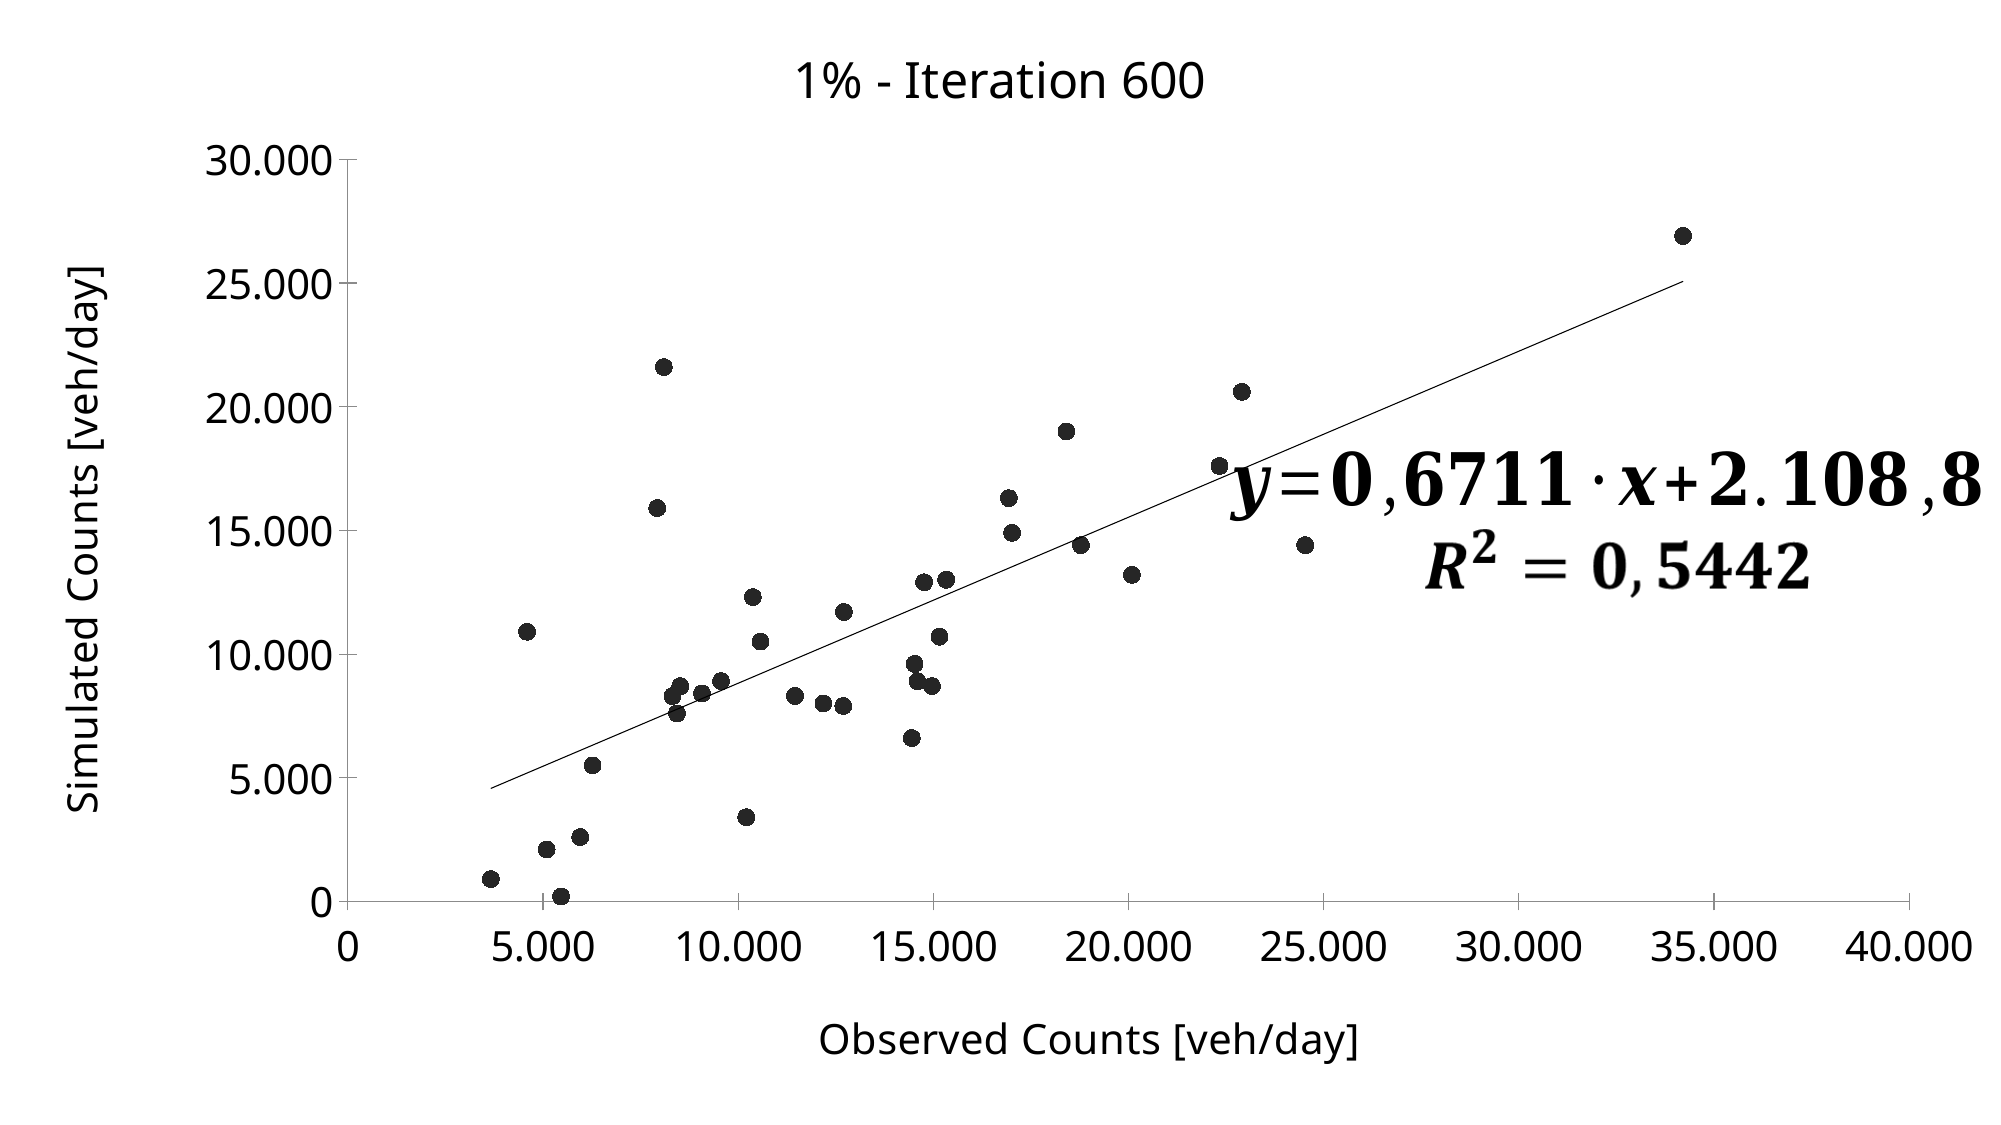

### Chart: 1% - Iteration 600
| Category | 600 |
|---|---|